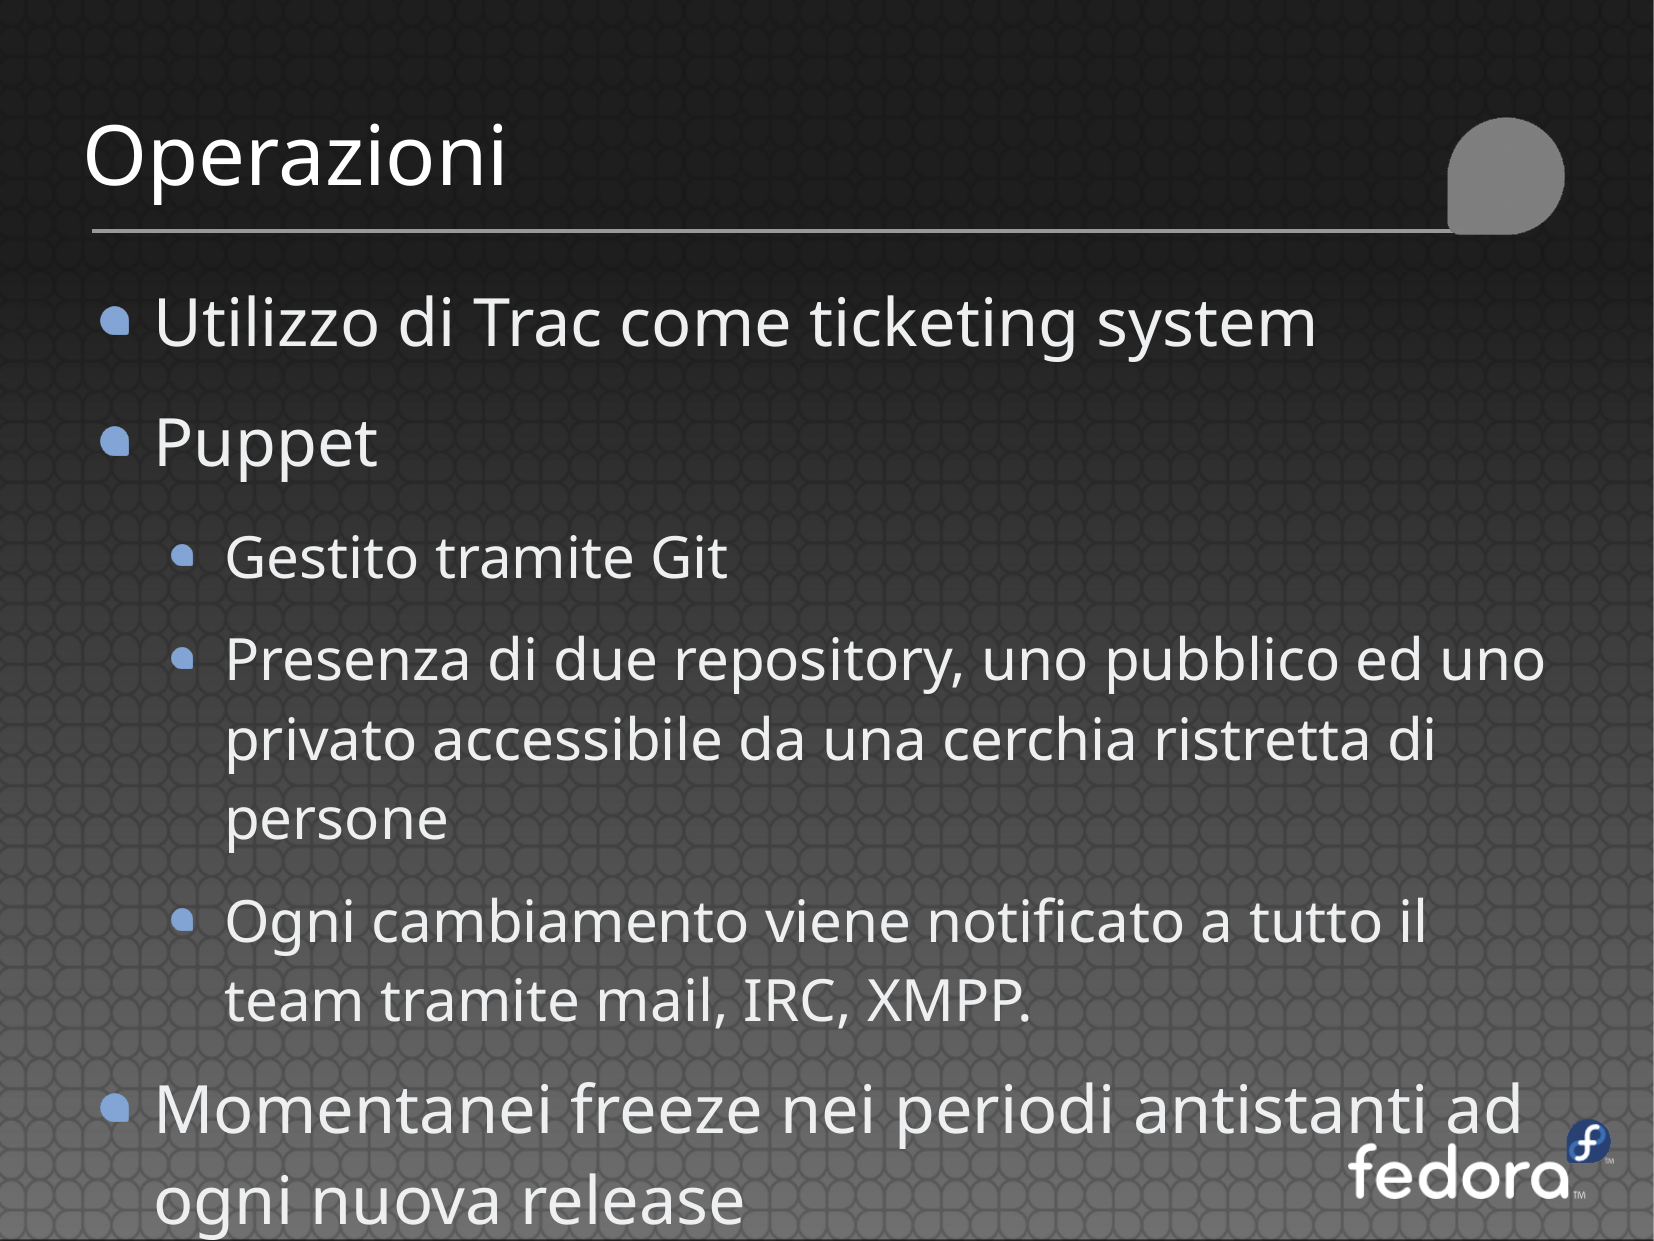

# Operazioni
Utilizzo di Trac come ticketing system
Puppet
Gestito tramite Git
Presenza di due repository, uno pubblico ed uno privato accessibile da una cerchia ristretta di persone
Ogni cambiamento viene notificato a tutto il team tramite mail, IRC, XMPP.
Momentanei freeze nei periodi antistanti ad ogni nuova release